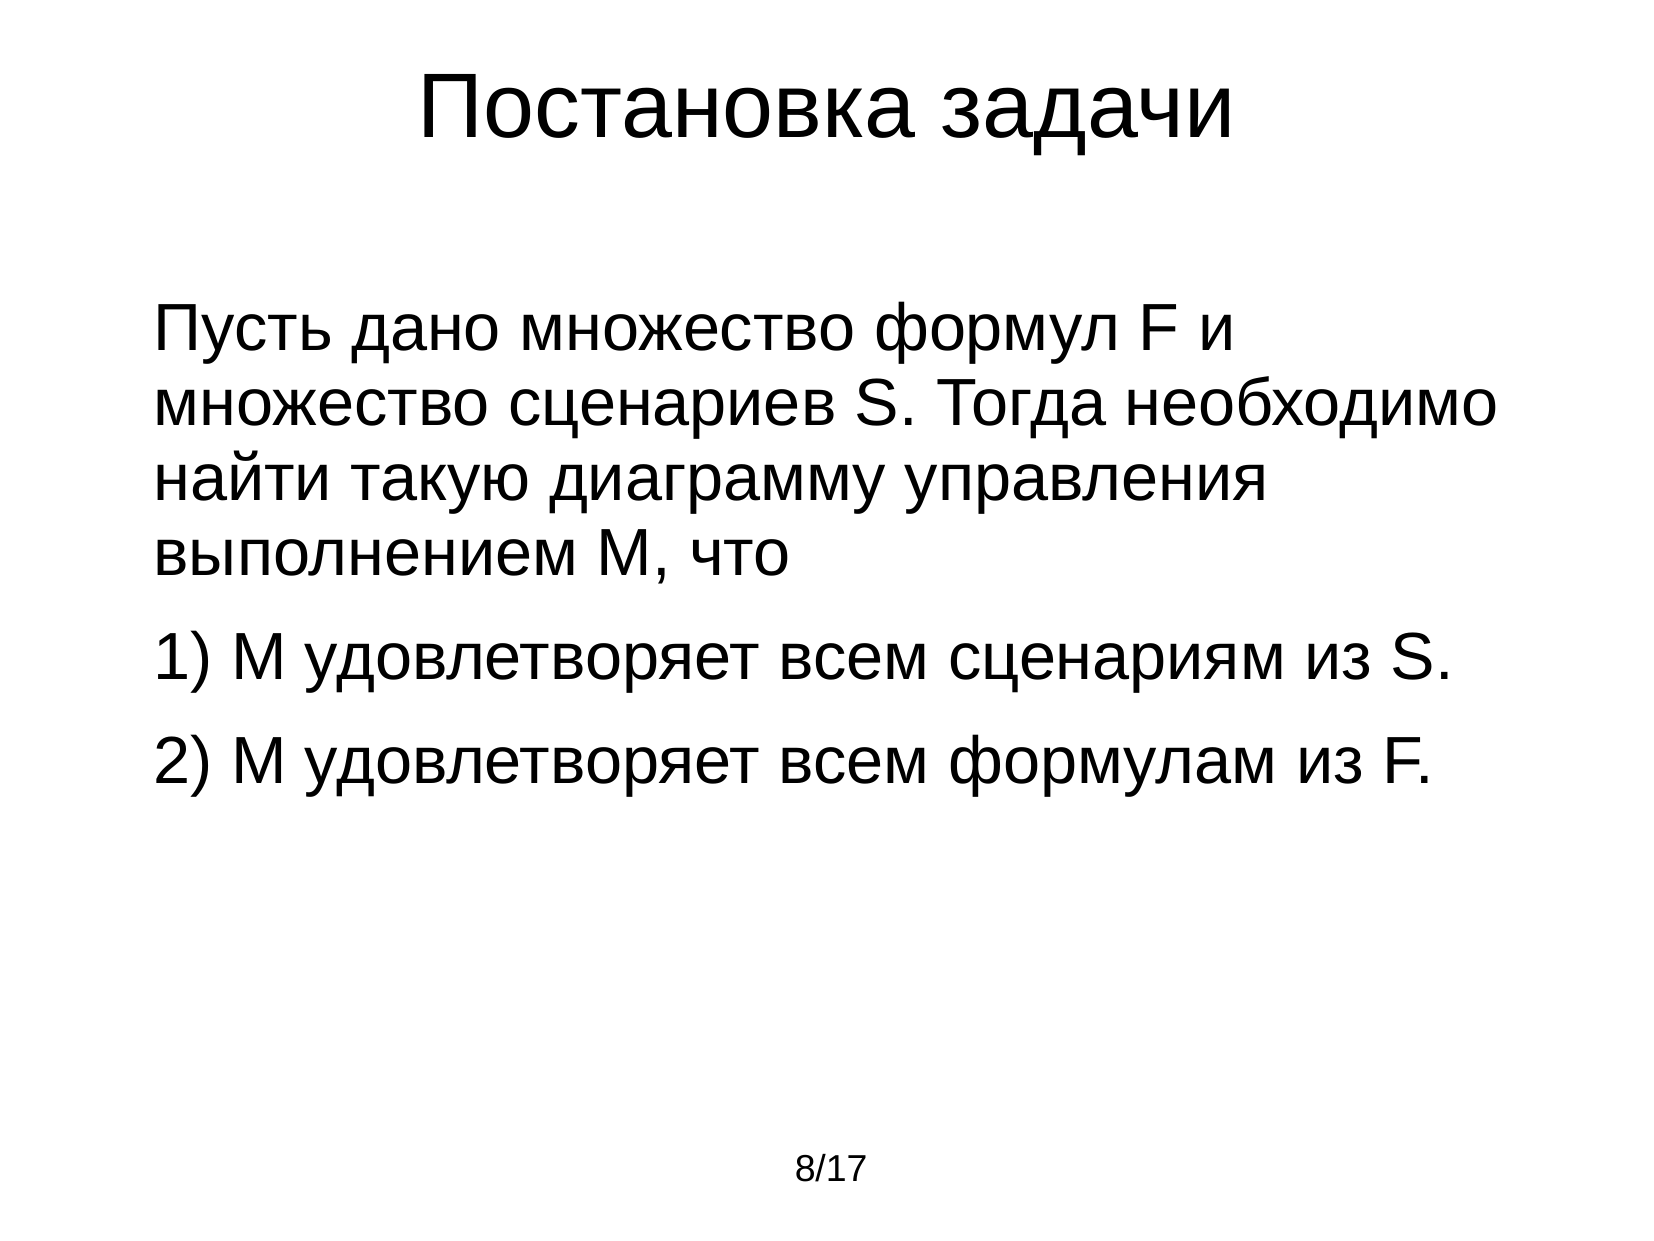

# Постановка задачи
Пусть дано множество формул F и множество сценариев S. Тогда необходимо найти такую диаграмму управления выполнением M, что
1) M удовлетворяет всем сценариям из S.
2) M удовлетворяет всем формулам из F.
8/17